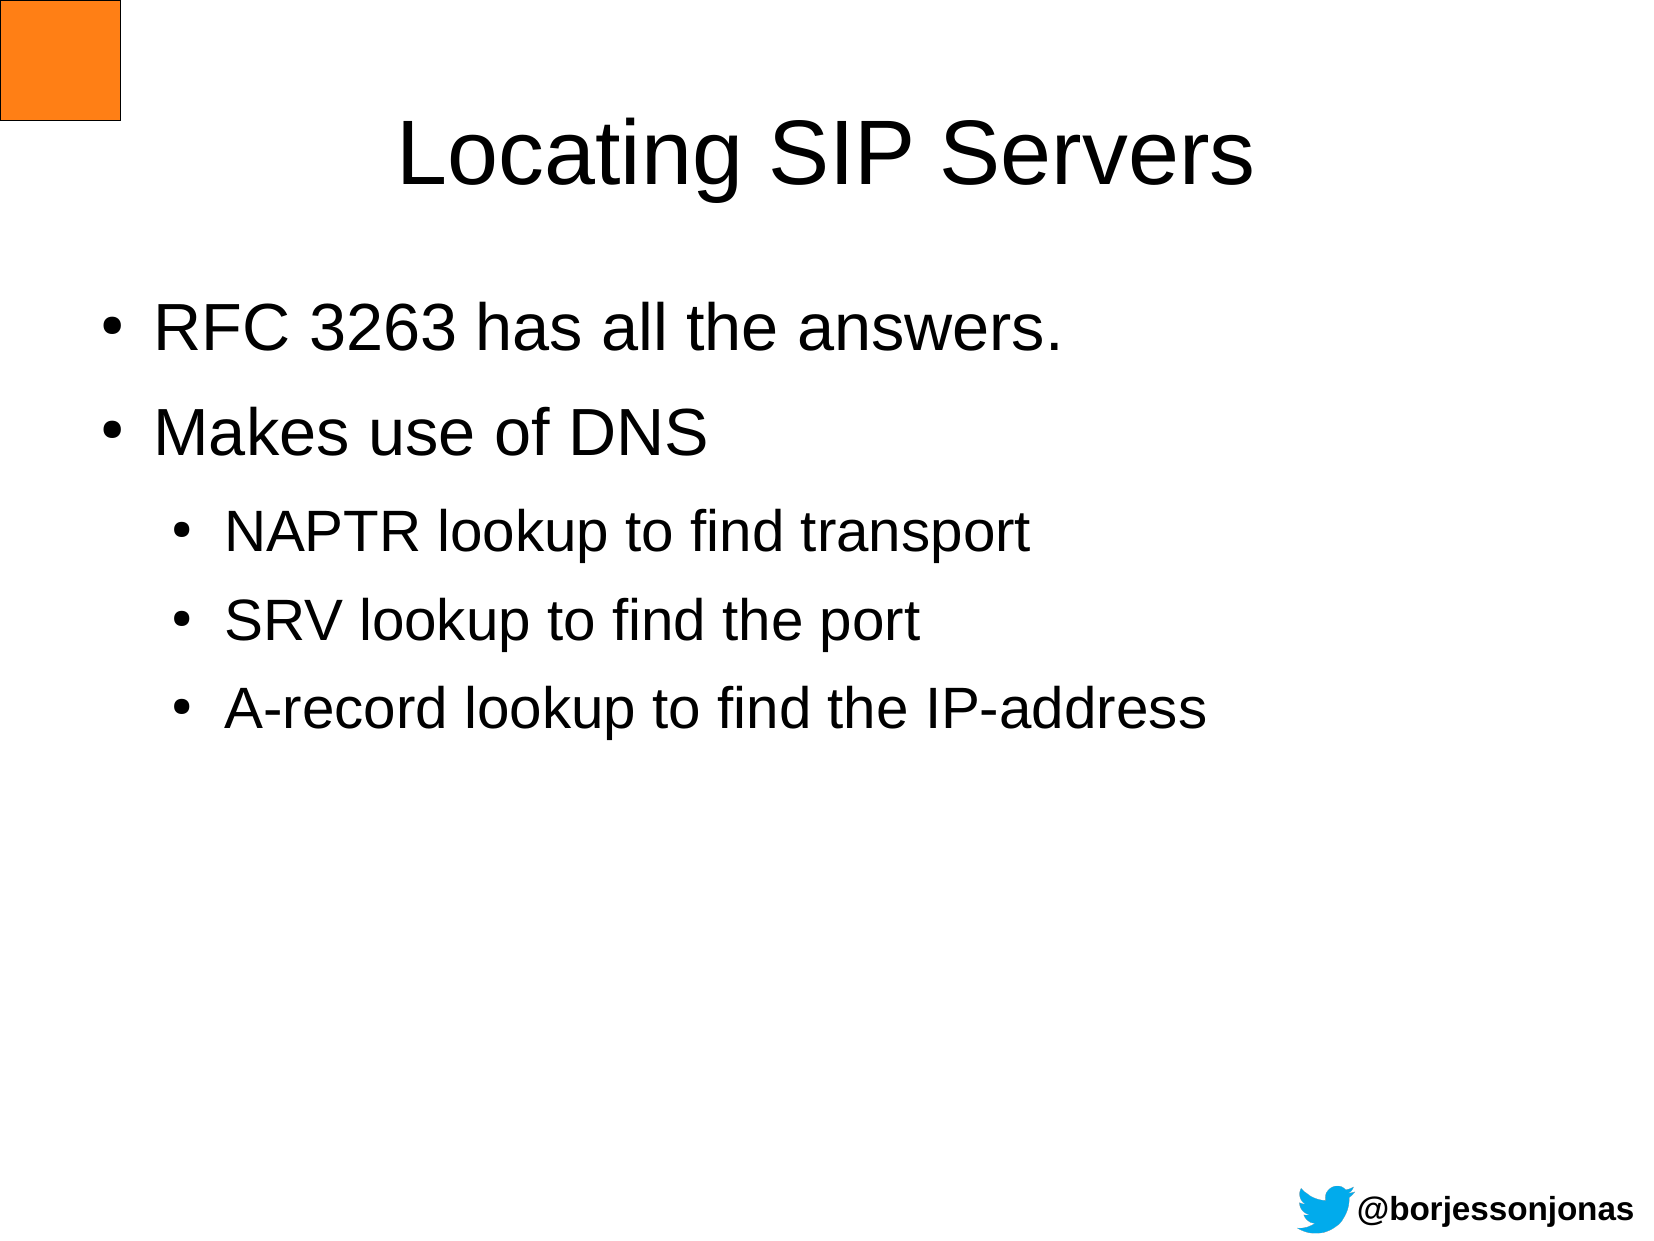

# Locating SIP Servers
RFC 3263 has all the answers.
Makes use of DNS
NAPTR lookup to find transport
SRV lookup to find the port
A-record lookup to find the IP-address